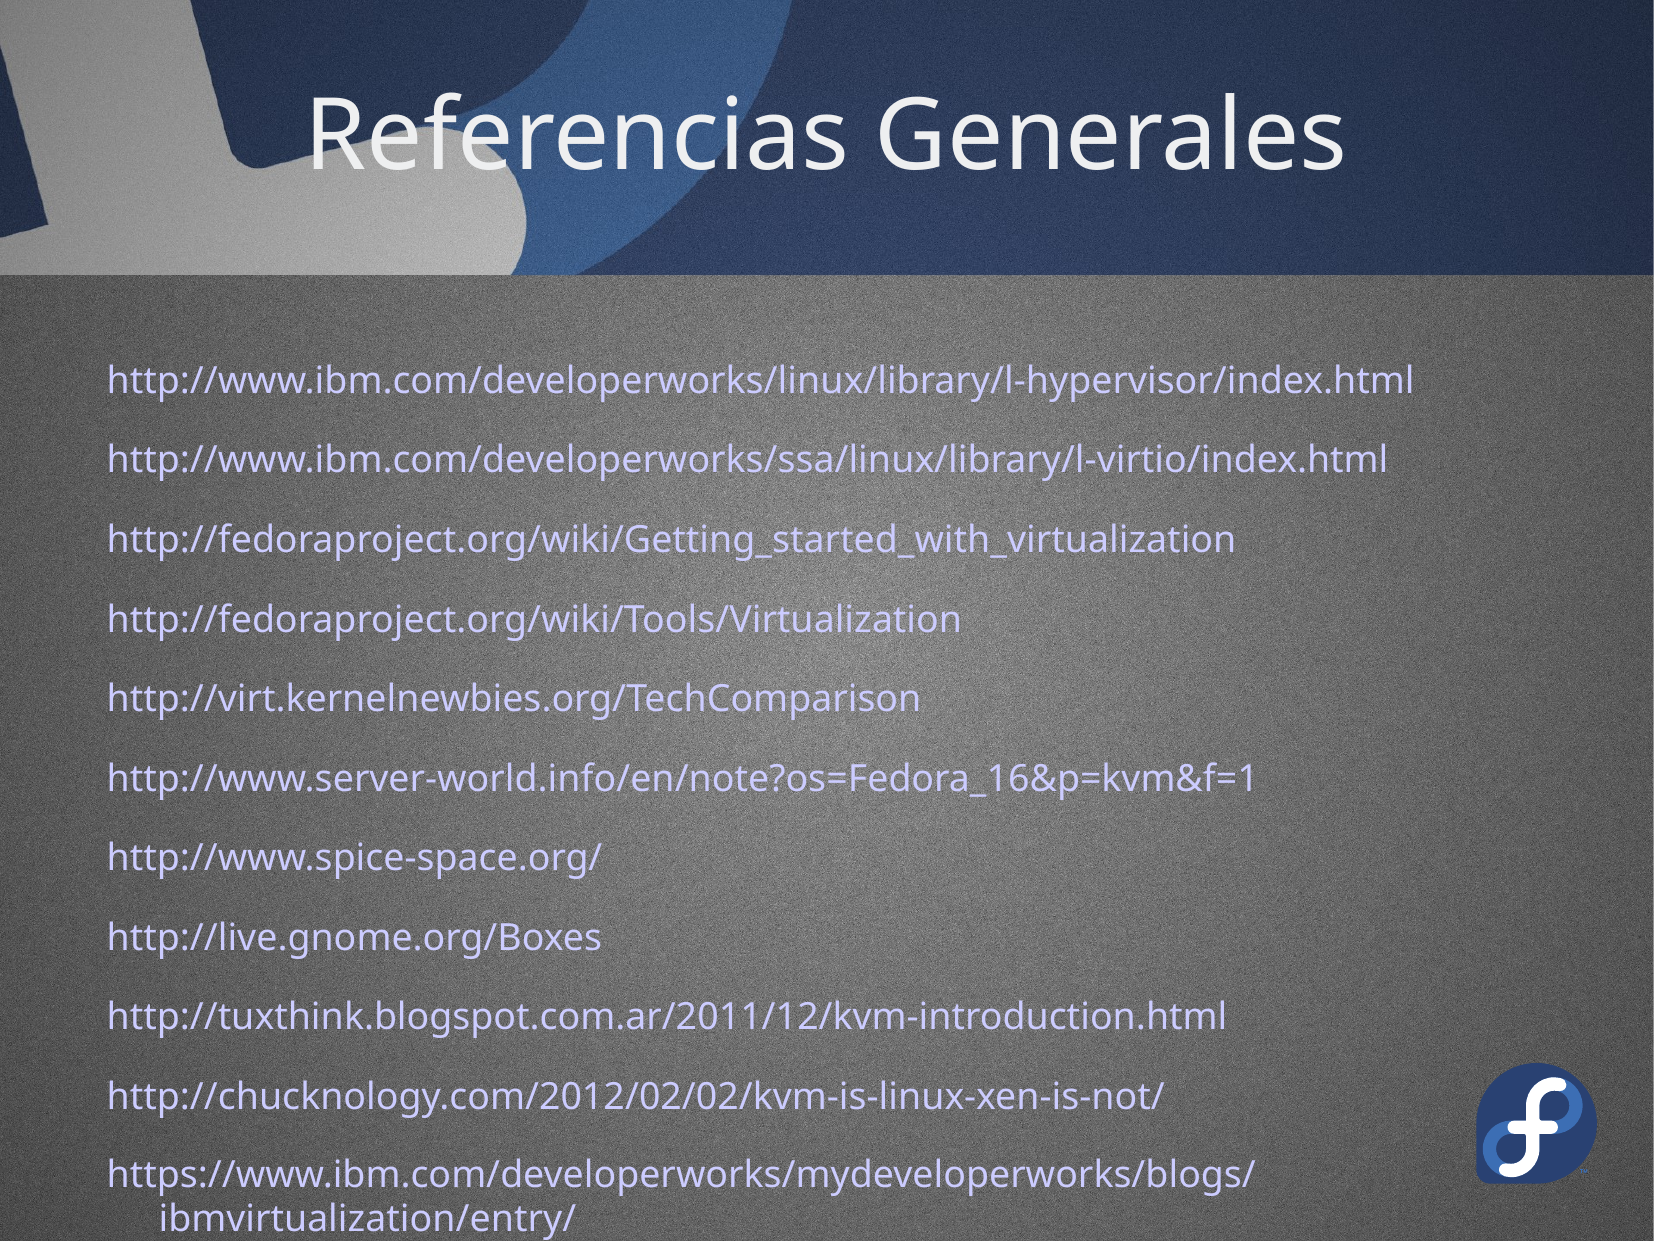

Referencias Generales
http://www.ibm.com/developerworks/linux/library/l-hypervisor/index.html
http://www.ibm.com/developerworks/ssa/linux/library/l-virtio/index.html
http://fedoraproject.org/wiki/Getting_started_with_virtualization
http://fedoraproject.org/wiki/Tools/Virtualization
http://virt.kernelnewbies.org/TechComparison
http://www.server-world.info/en/note?os=Fedora_16&p=kvm&f=1
http://www.spice-space.org/
http://live.gnome.org/Boxes
http://tuxthink.blogspot.com.ar/2011/12/kvm-introduction.html
http://chucknology.com/2012/02/02/kvm-is-linux-xen-is-not/
https://www.ibm.com/developerworks/mydeveloperworks/blogs/ibmvirtualization/entry/kvm_architecture_the_key_components_of_open_virtualization_with_kvm2?lang=en